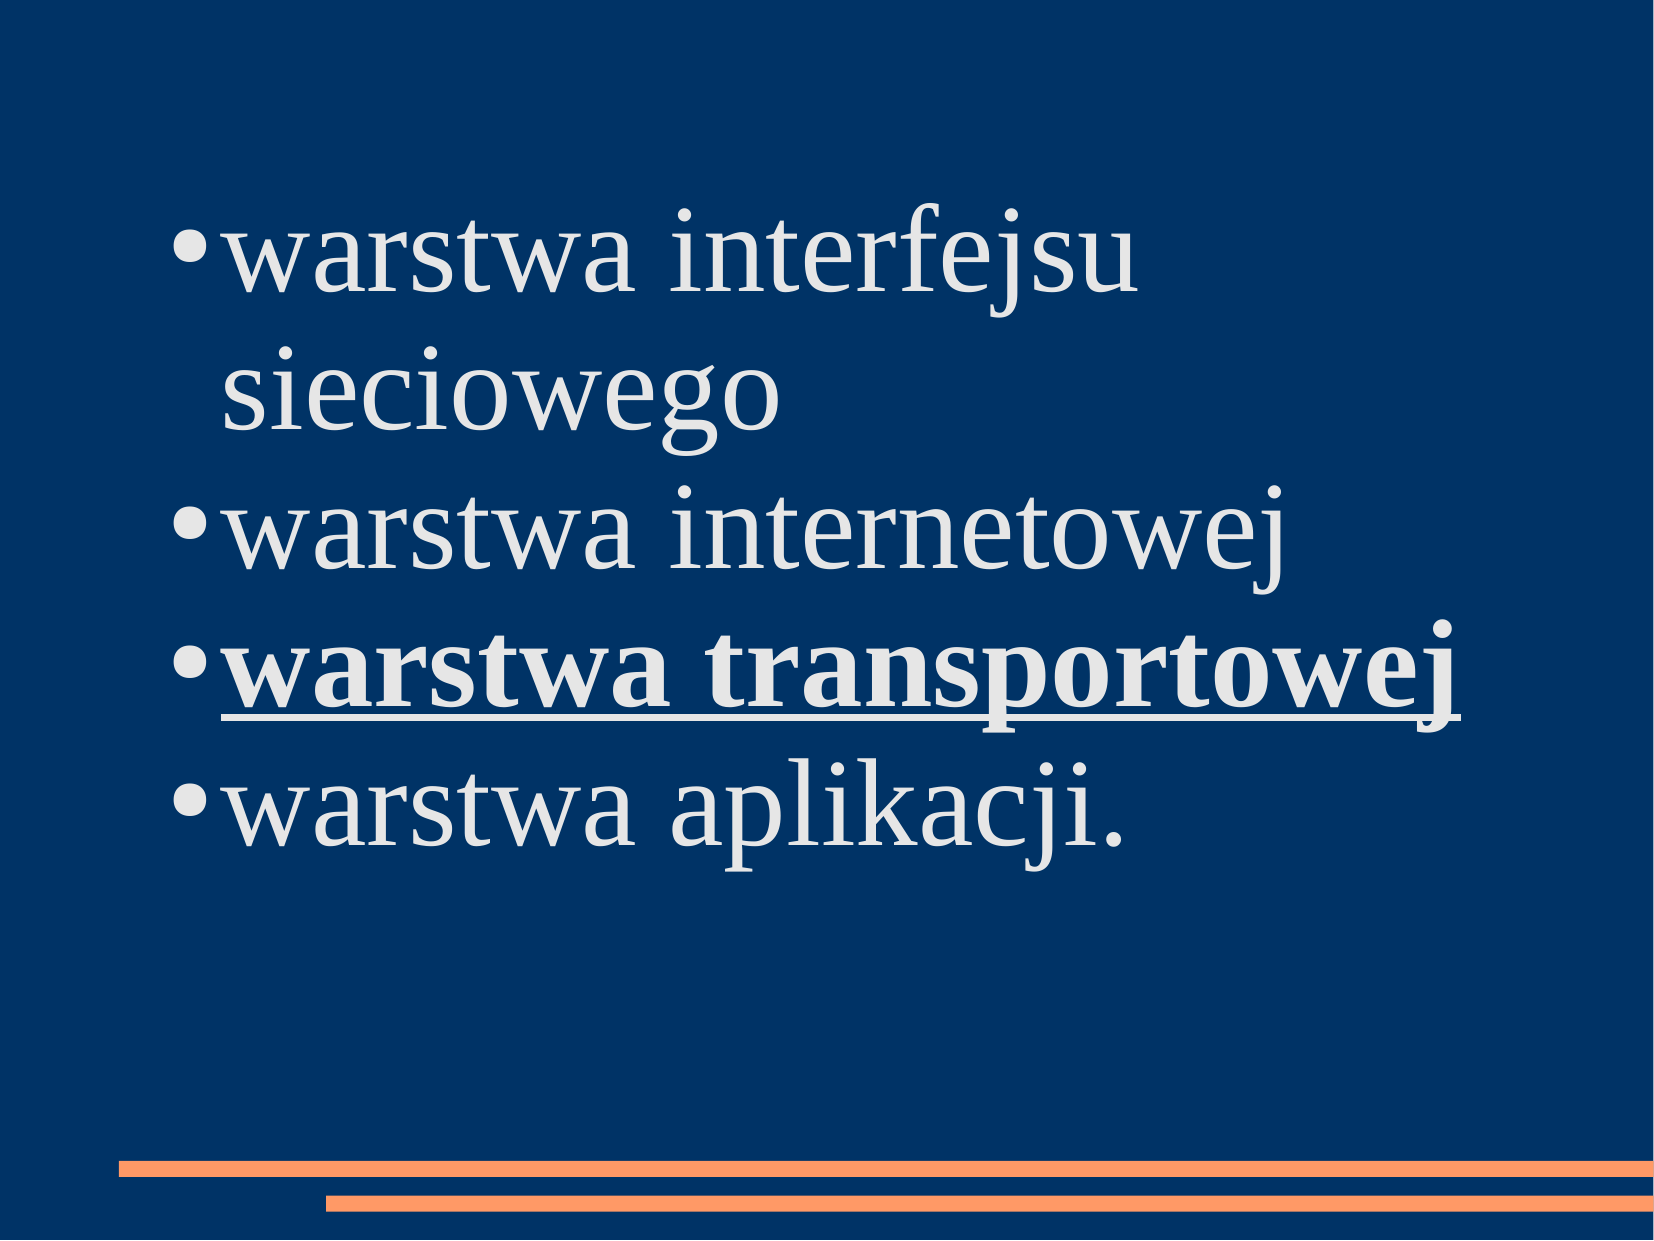

# warstwa interfejsu sieciowego
warstwa internetowej
warstwa transportowej
warstwa aplikacji.